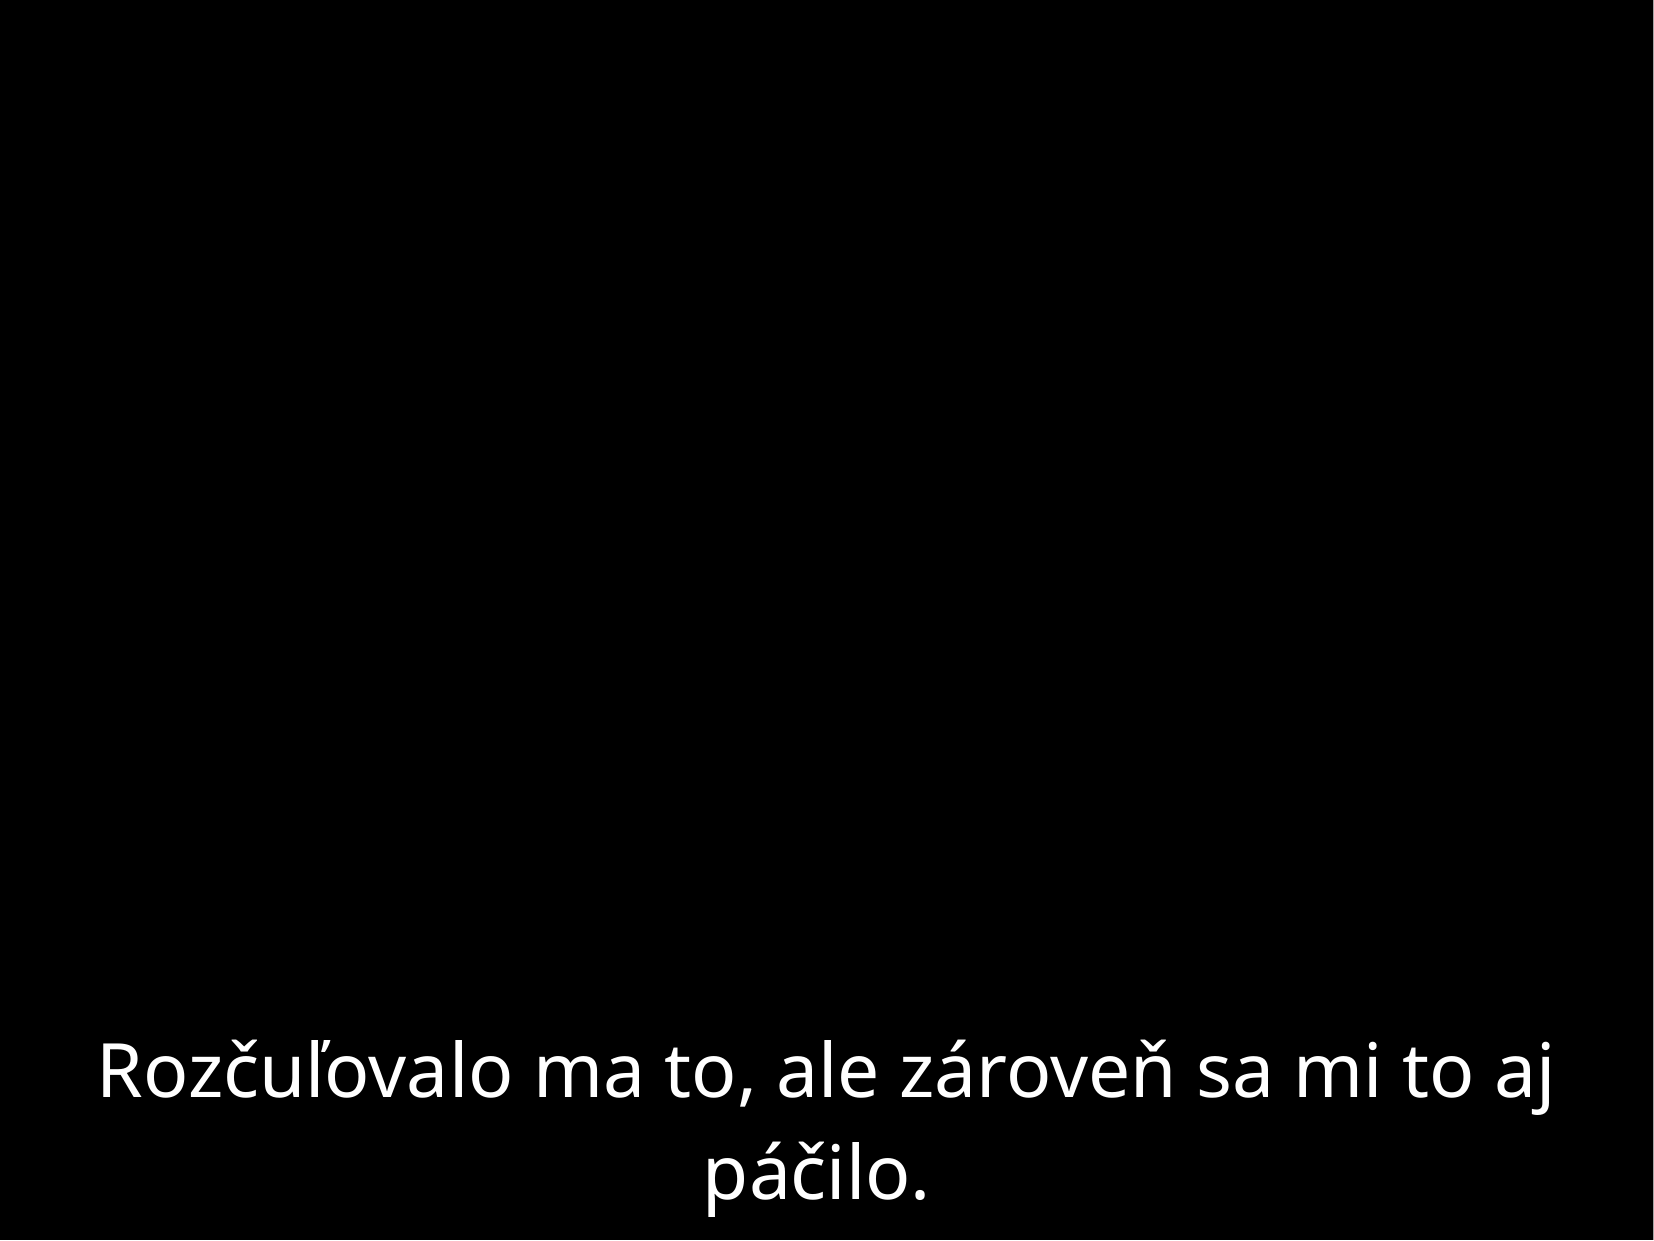

# Rozčuľovalo ma to, ale zároveň sa mi to aj páčilo.